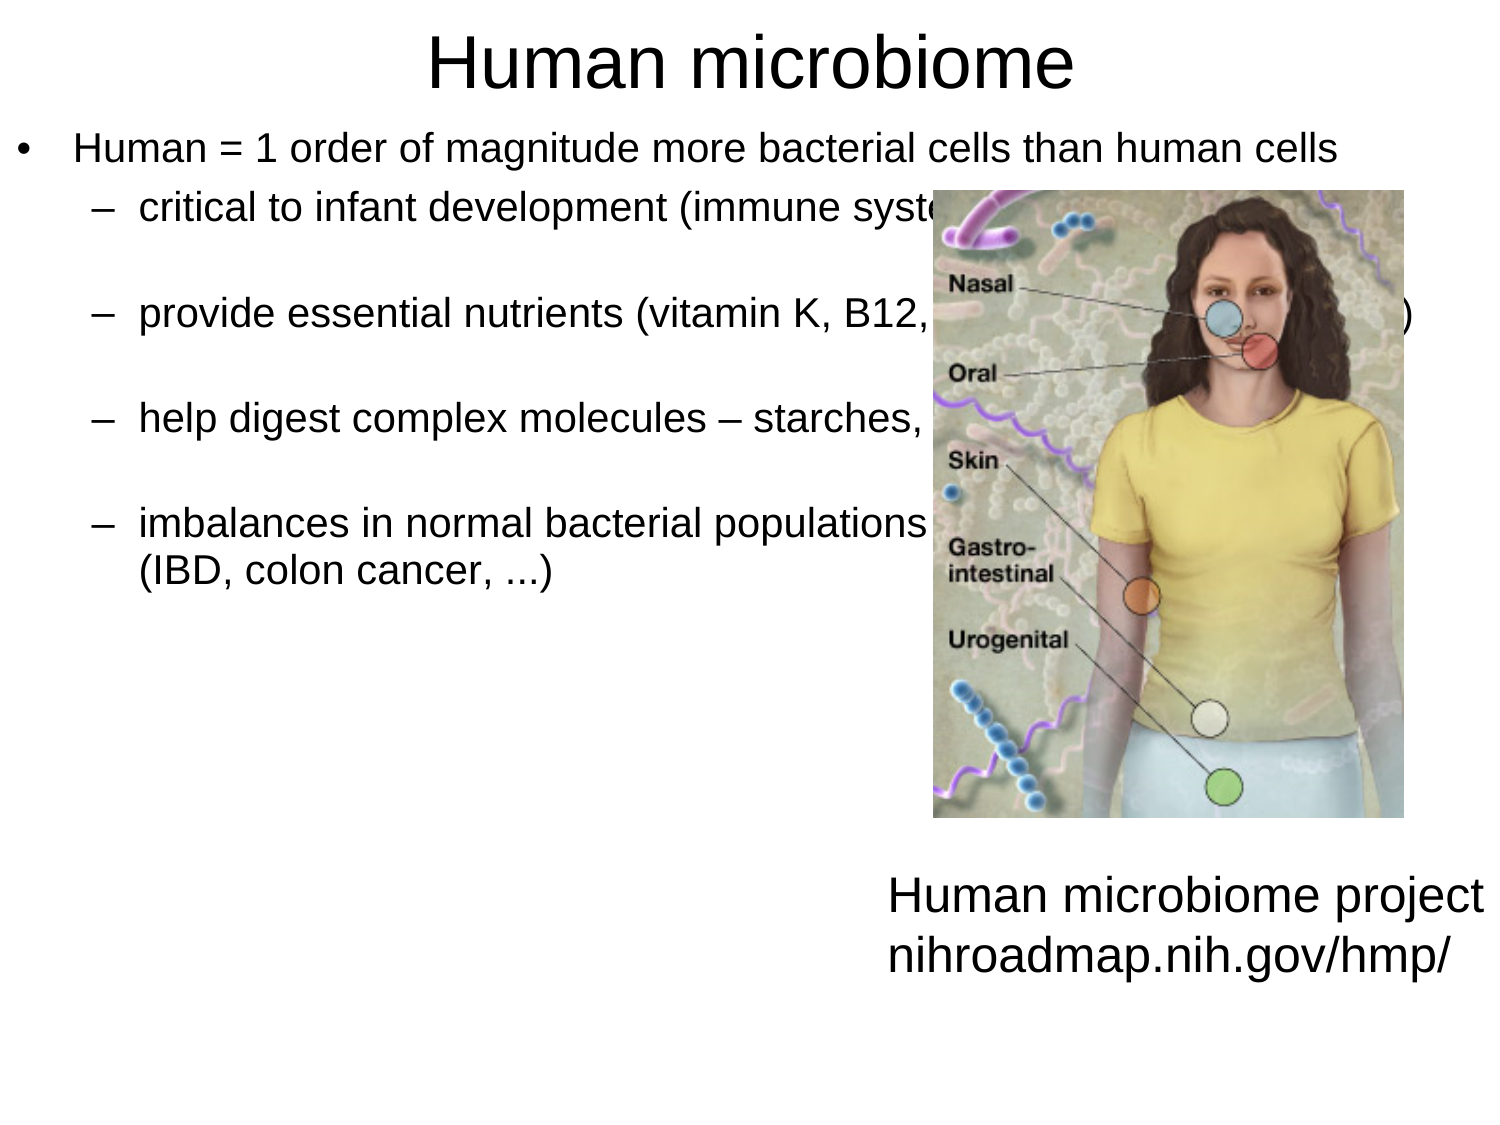

# Human microbiome
Human = 1 order of magnitude more bacterial cells than human cells
critical to infant development (immune system, GI-tract)
provide essential nutrients (vitamin K, B12, essential amino-acids,....)
help digest complex molecules – starches, plant material
imbalances in normal bacterial populations correlate with disease
(IBD, colon cancer, ...)
Human microbiome project
nihroadmap.nih.gov/hmp/